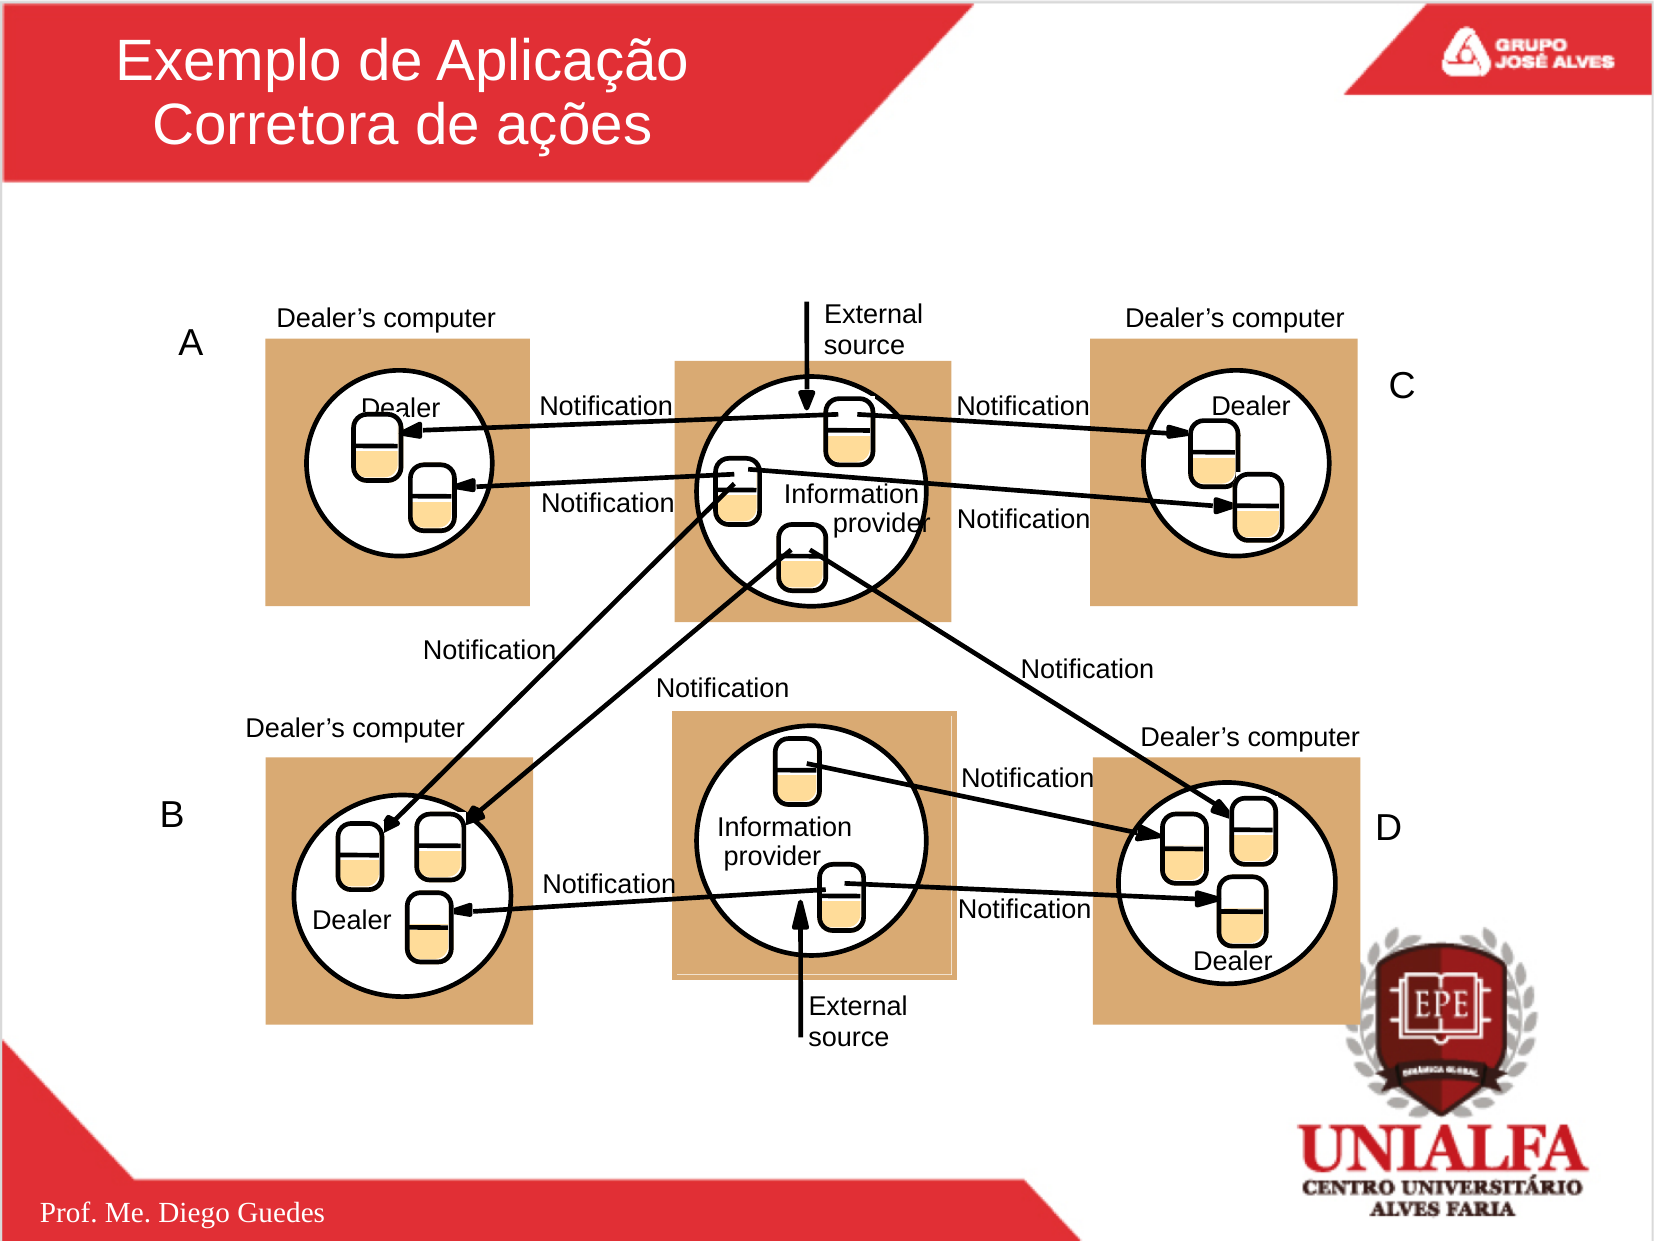

# Exemplo de Aplicação Corretora de ações
External
Dealer’s computer
Dealer’s computer
source
Dealer
Notification
Notification
Dealer
Information
Notification
Notification
provider
Notification
Notification
Notification
Dealer’s computer
Dealer’s computer
Notification
Information
provider
Notification
Notification
Dealer
Dealer
External
source
A
C
B
D